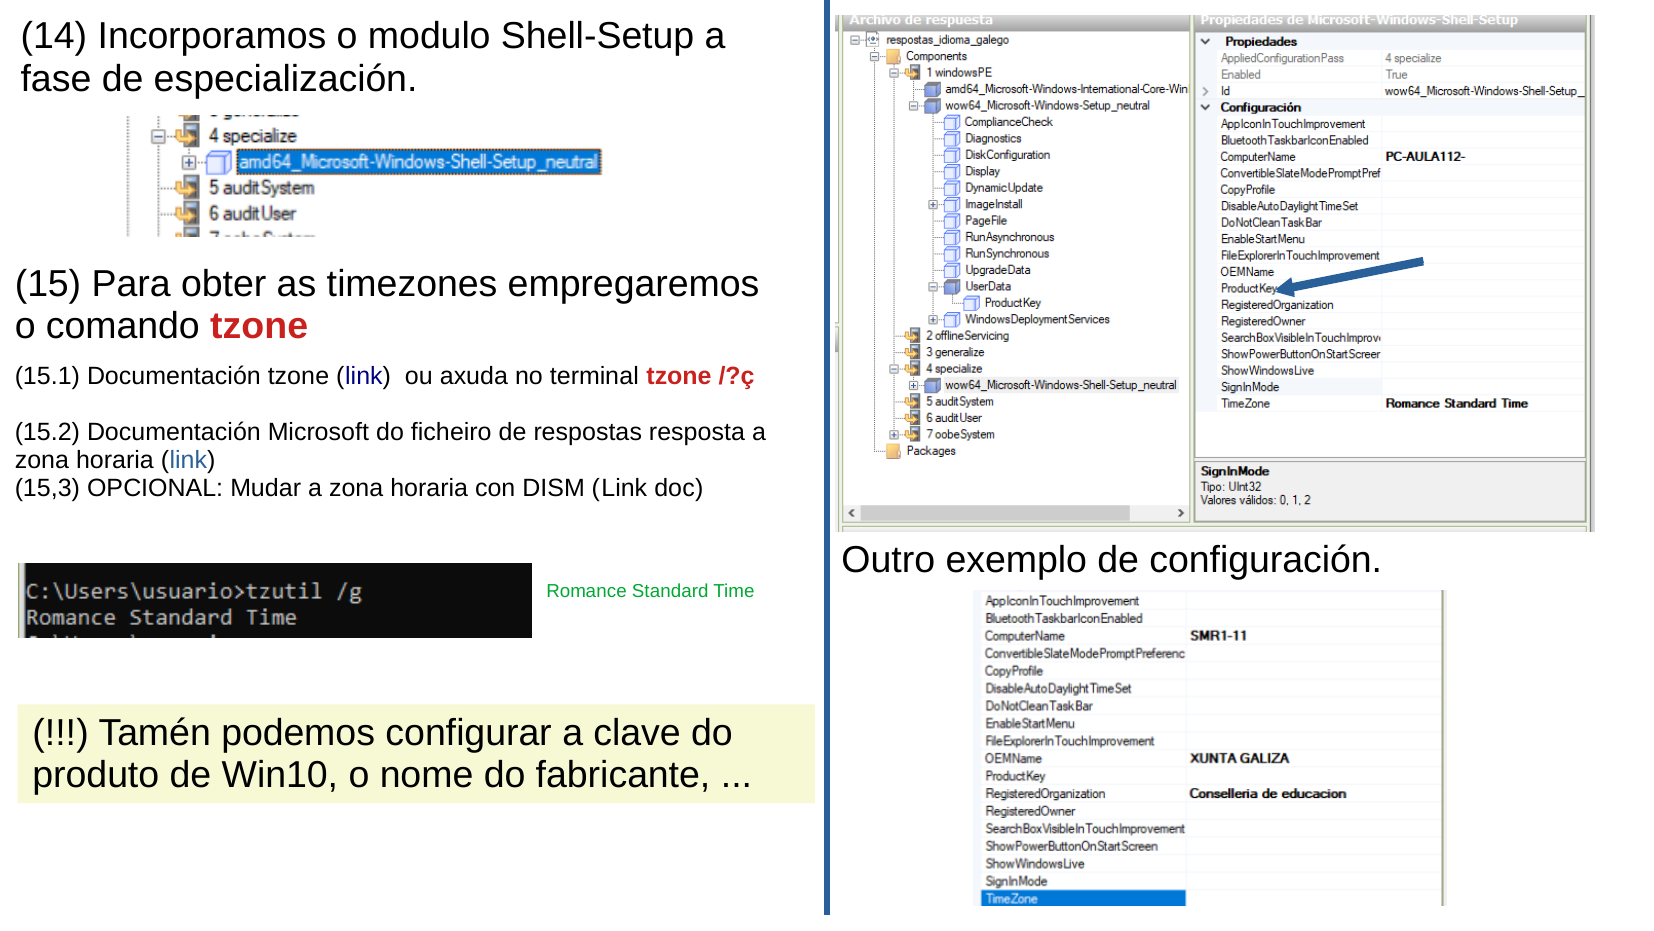

(14) Incorporamos o modulo Shell-Setup a fase de especialización.
(15) Para obter as timezones empregaremos o comando tzone
(15.1) Documentación tzone (link) ou axuda no terminal tzone /?ç
(15.2) Documentación Microsoft do ficheiro de respostas resposta a zona horaria (link)
(15,3) OPCIONAL: Mudar a zona horaria con DISM (Link doc)
Outro exemplo de configuración.
Romance Standard Time
(!!!) Tamén podemos configurar a clave do produto de Win10, o nome do fabricante, ...